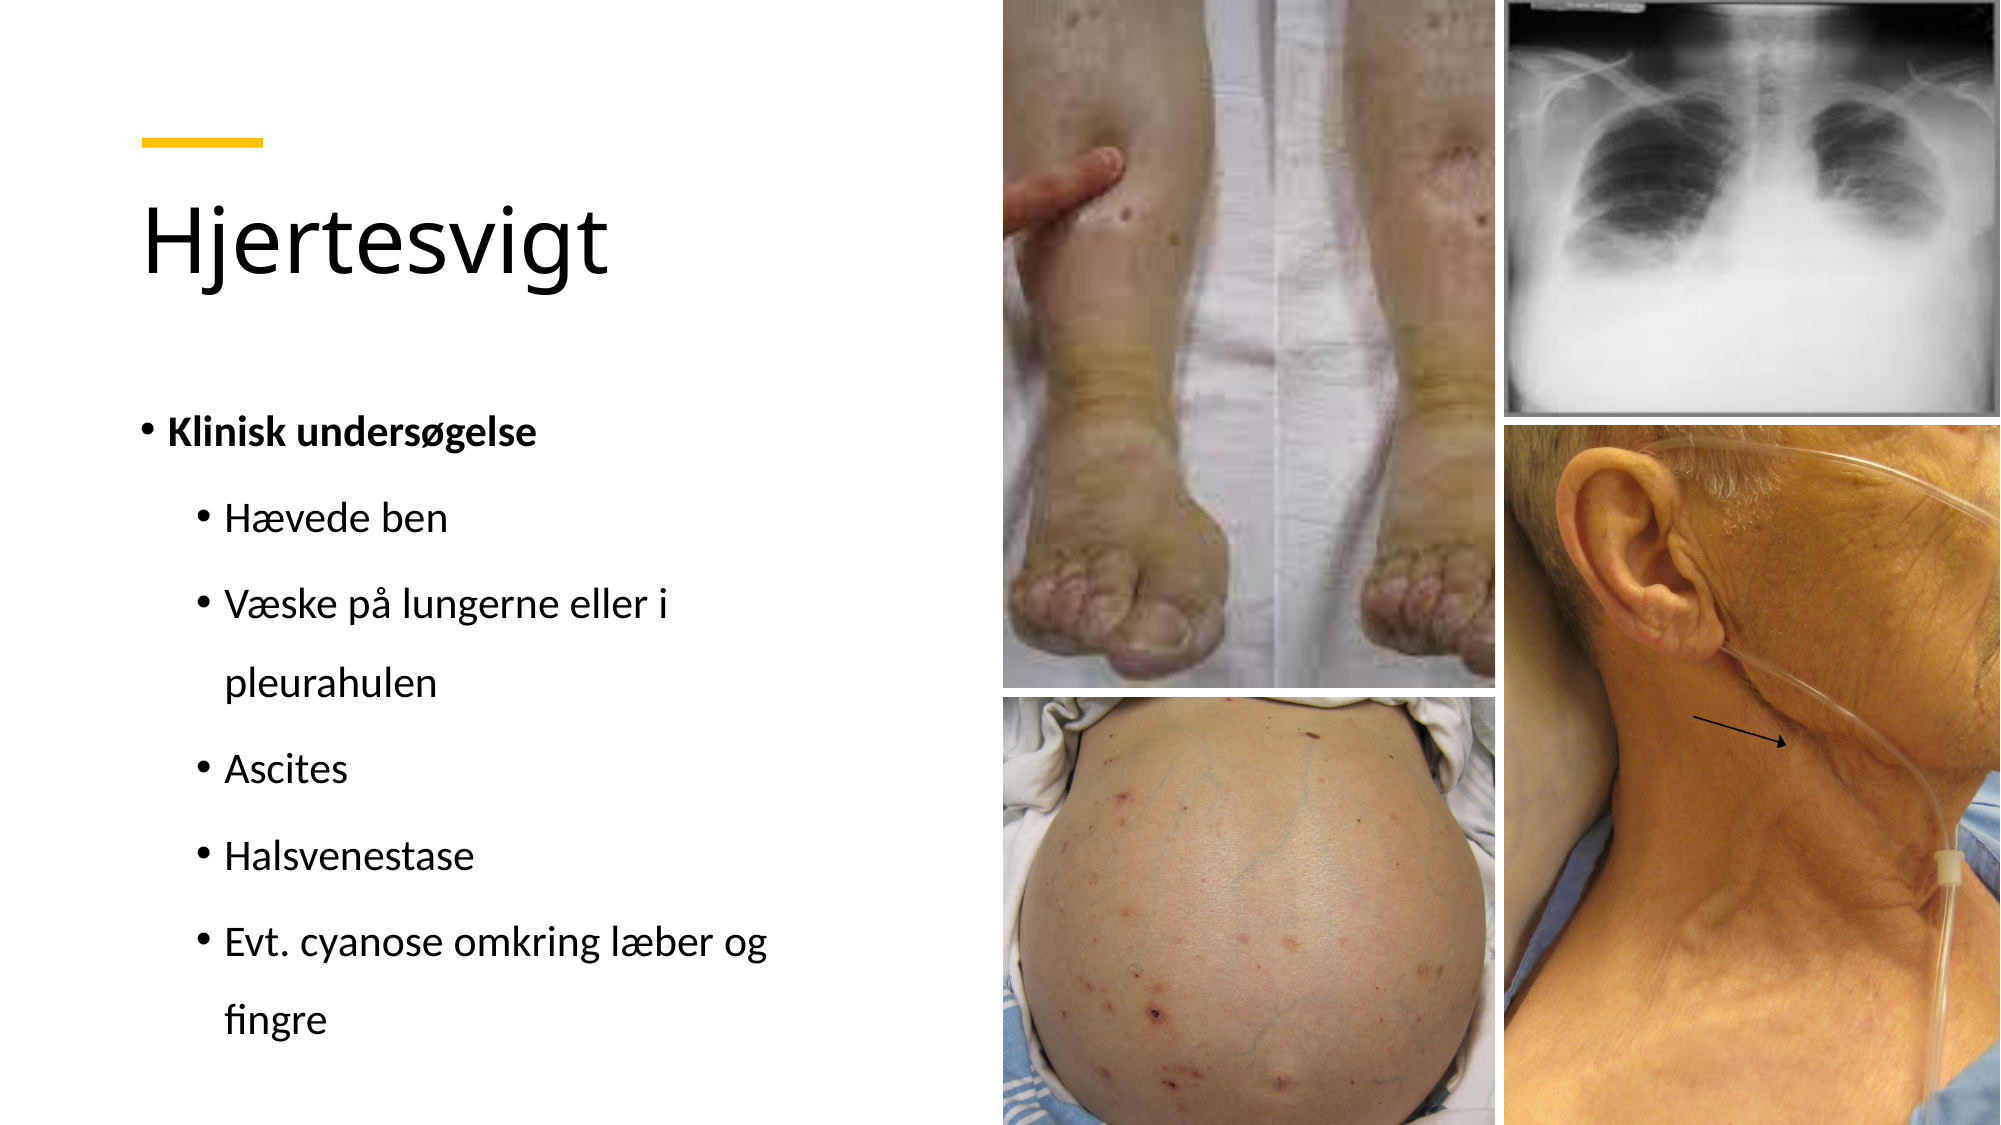

# Hjertesvigt
Klinisk undersøgelse
Hævede ben
Væske på lungerne eller i pleurahulen
Ascites
Halsvenestase
Evt. cyanose omkring læber og fingre